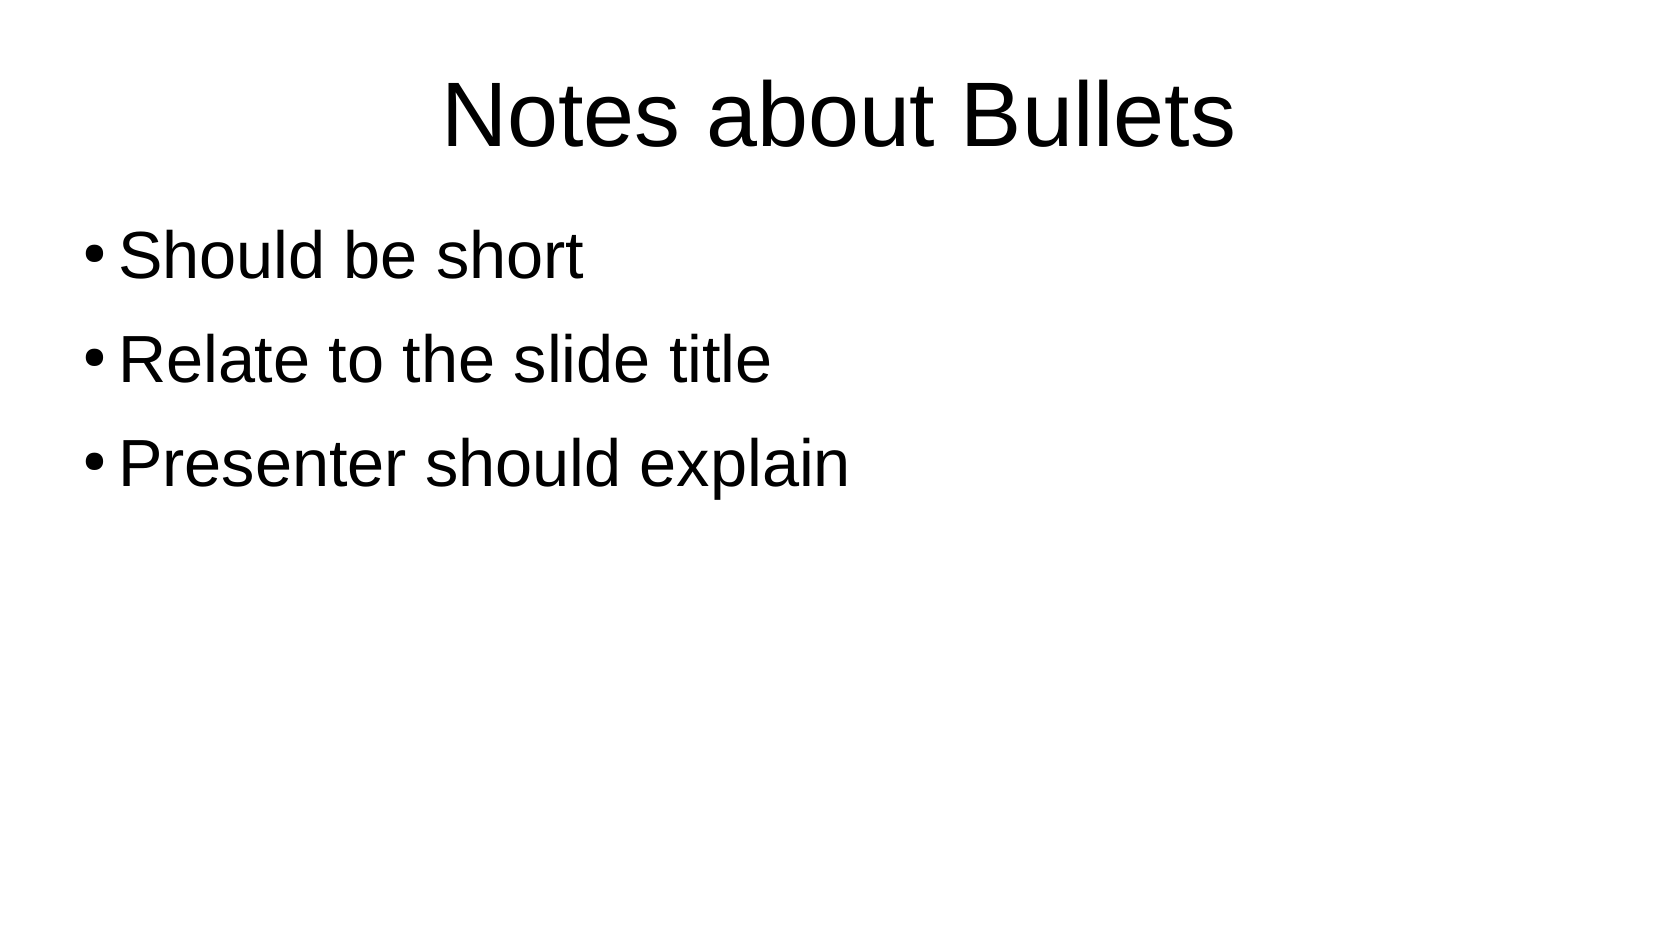

# Notes about Bullets
Should be short
Relate to the slide title
Presenter should explain